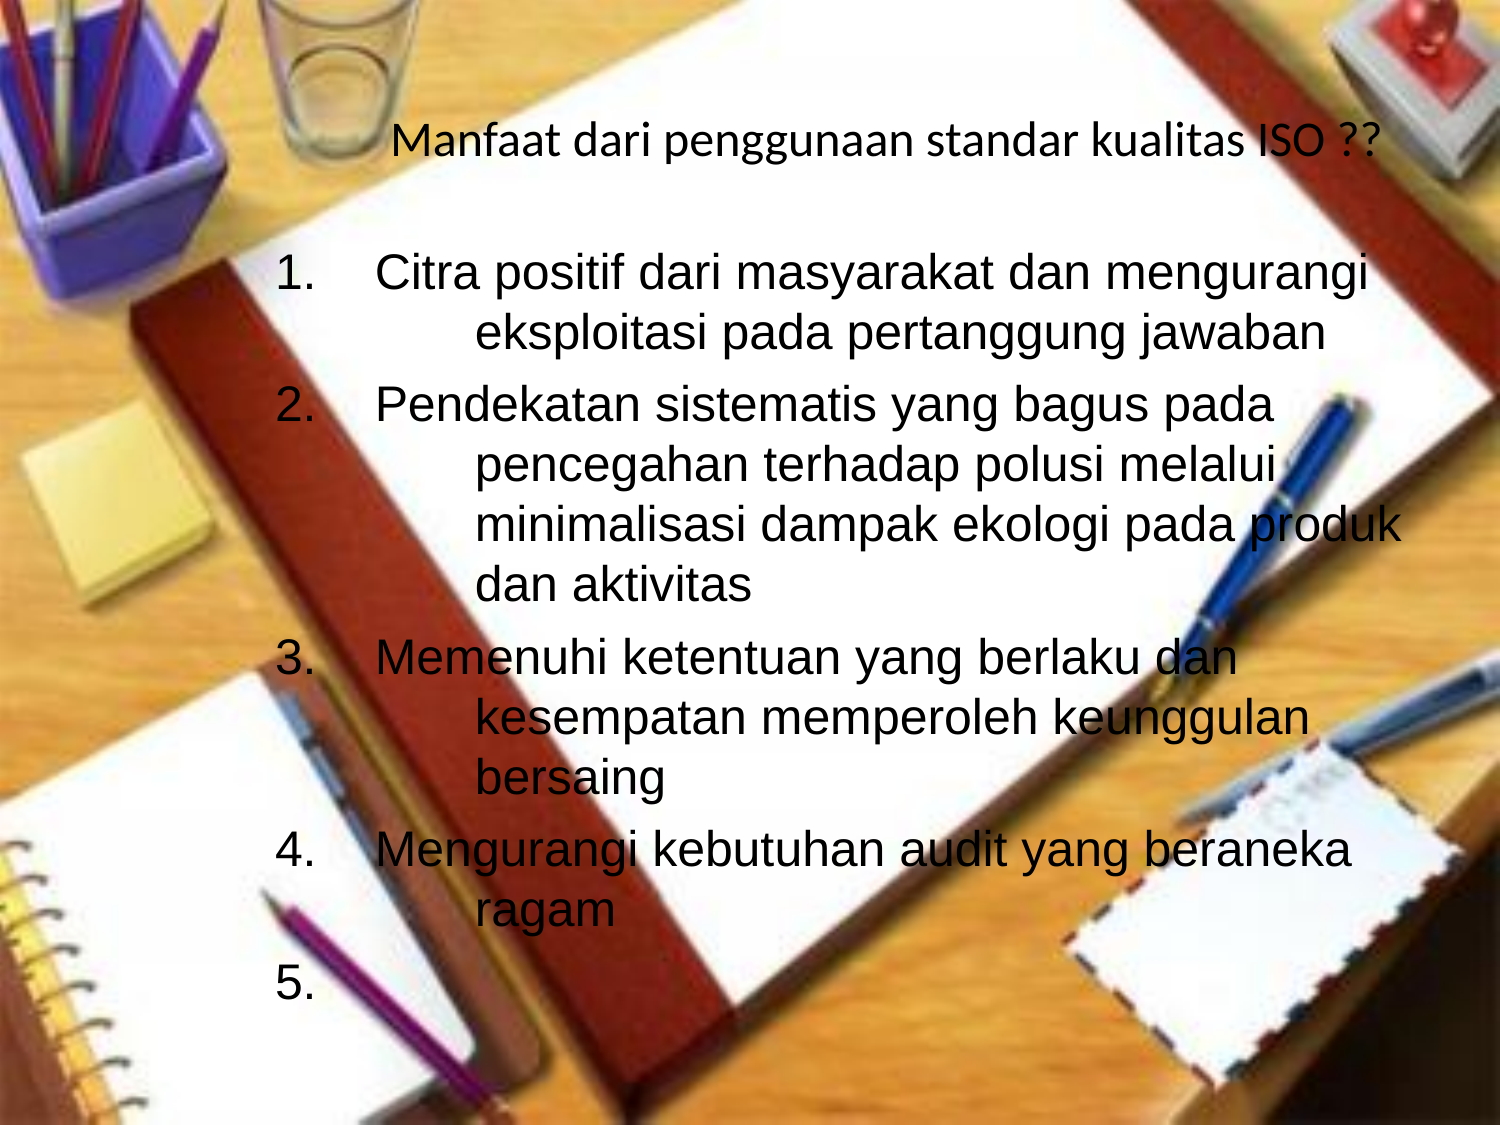

# Manfaat dari penggunaan standar kualitas ISO ??
Citra positif dari masyarakat dan mengurangi eksploitasi pada pertanggung jawaban
Pendekatan sistematis yang bagus pada pencegahan terhadap polusi melalui minimalisasi dampak ekologi pada produk dan aktivitas
Memenuhi ketentuan yang berlaku dan kesempatan memperoleh keunggulan bersaing
Mengurangi kebutuhan audit yang beraneka ragam